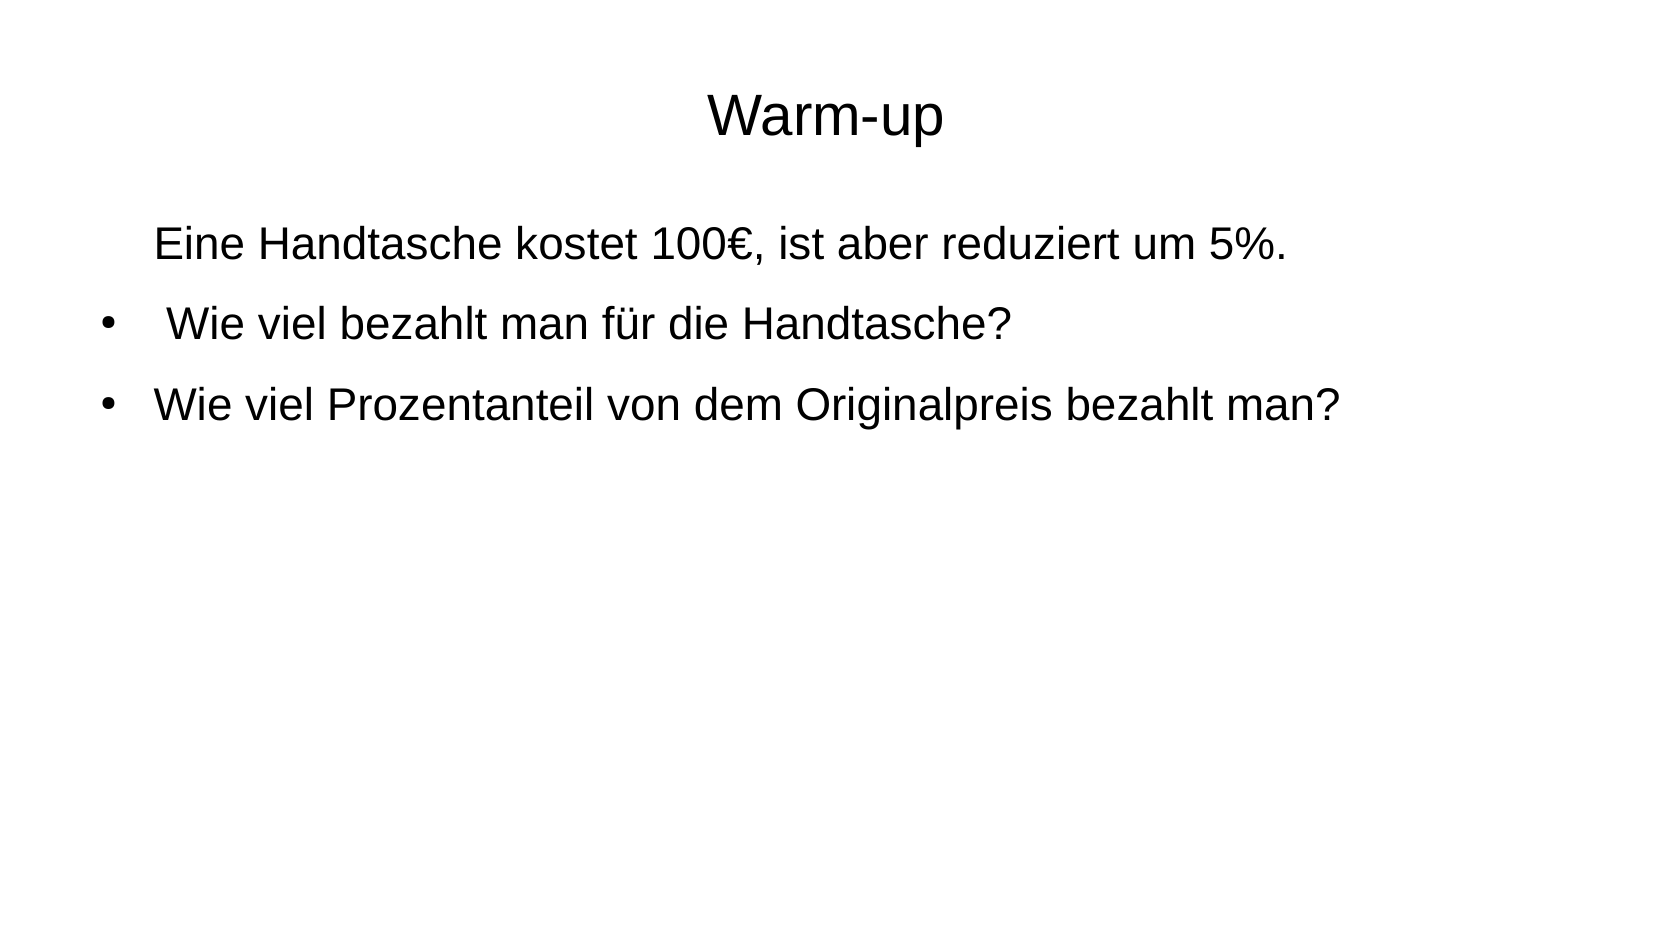

# Warm-up
Eine Handtasche kostet 100€, ist aber reduziert um 5%.
 Wie viel bezahlt man für die Handtasche?
Wie viel Prozentanteil von dem Originalpreis bezahlt man?